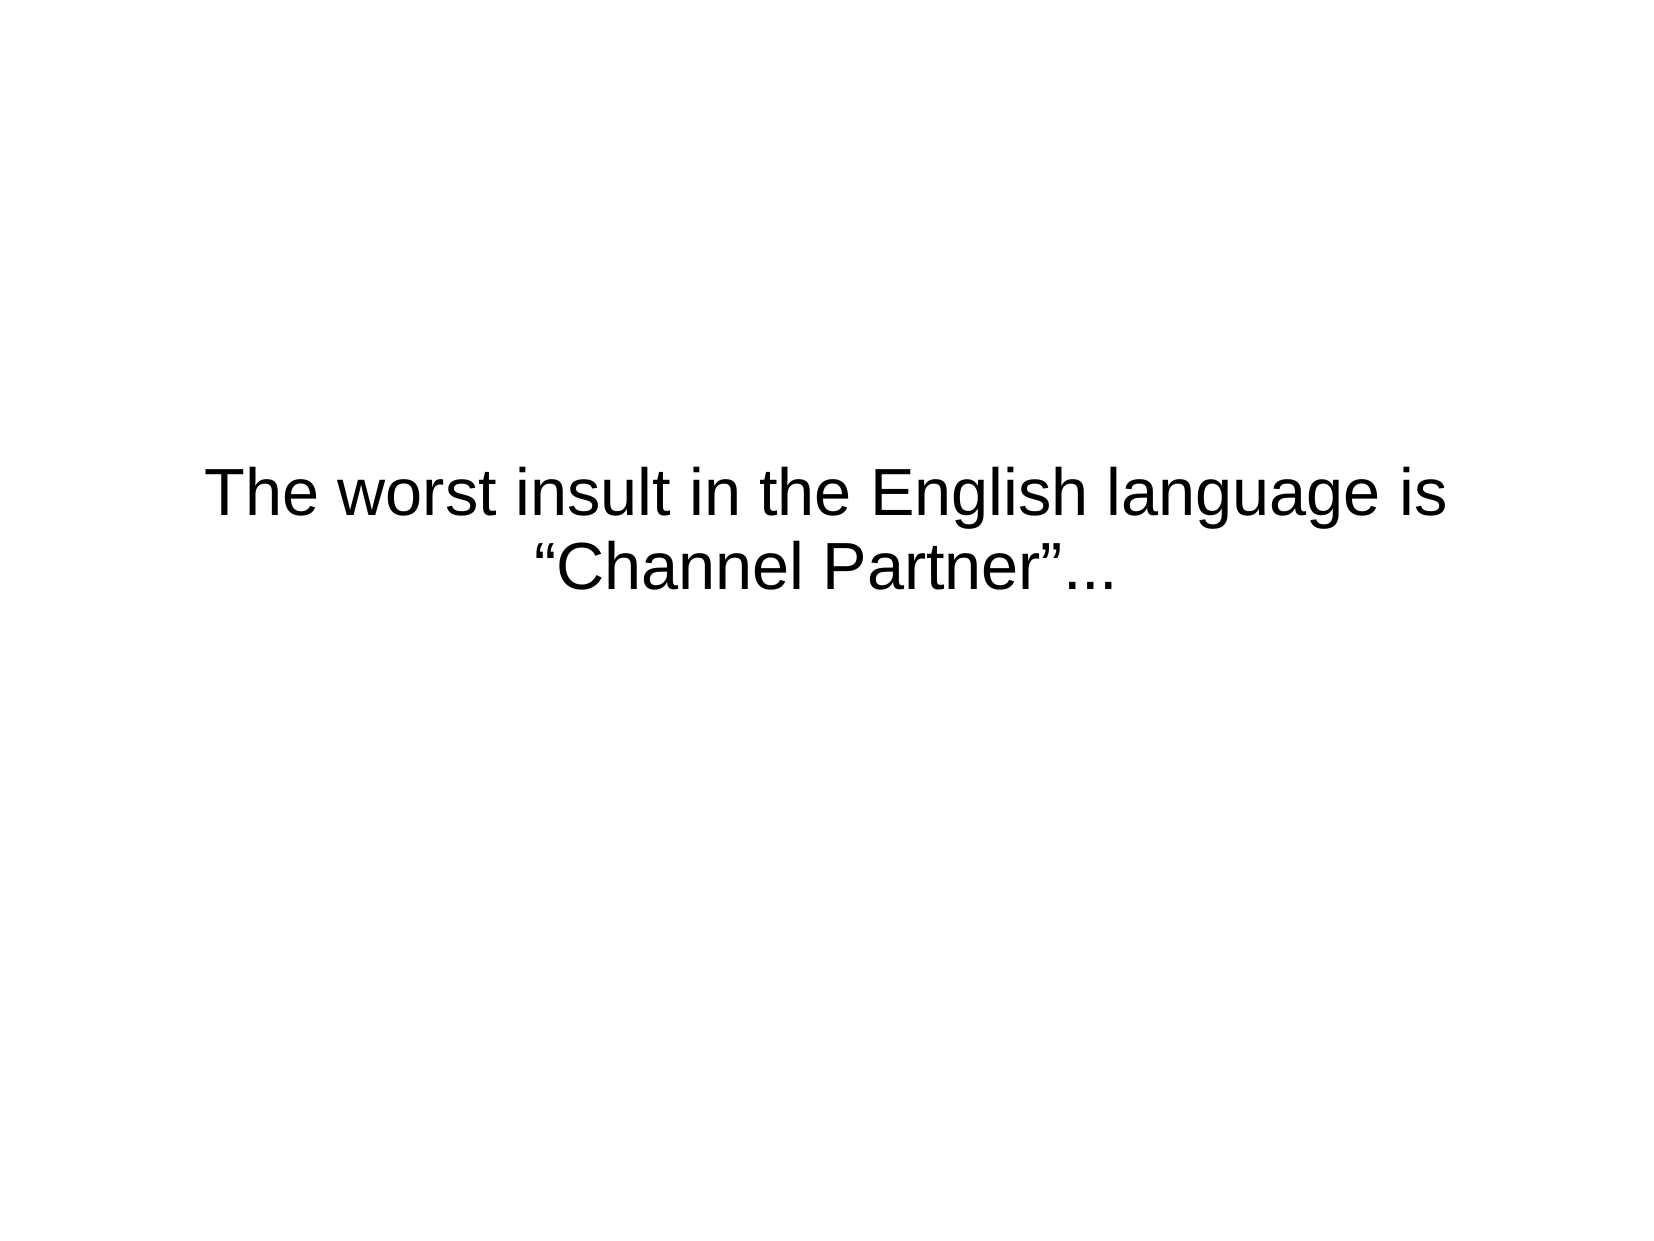

# The worst insult in the English language is “Channel Partner”...